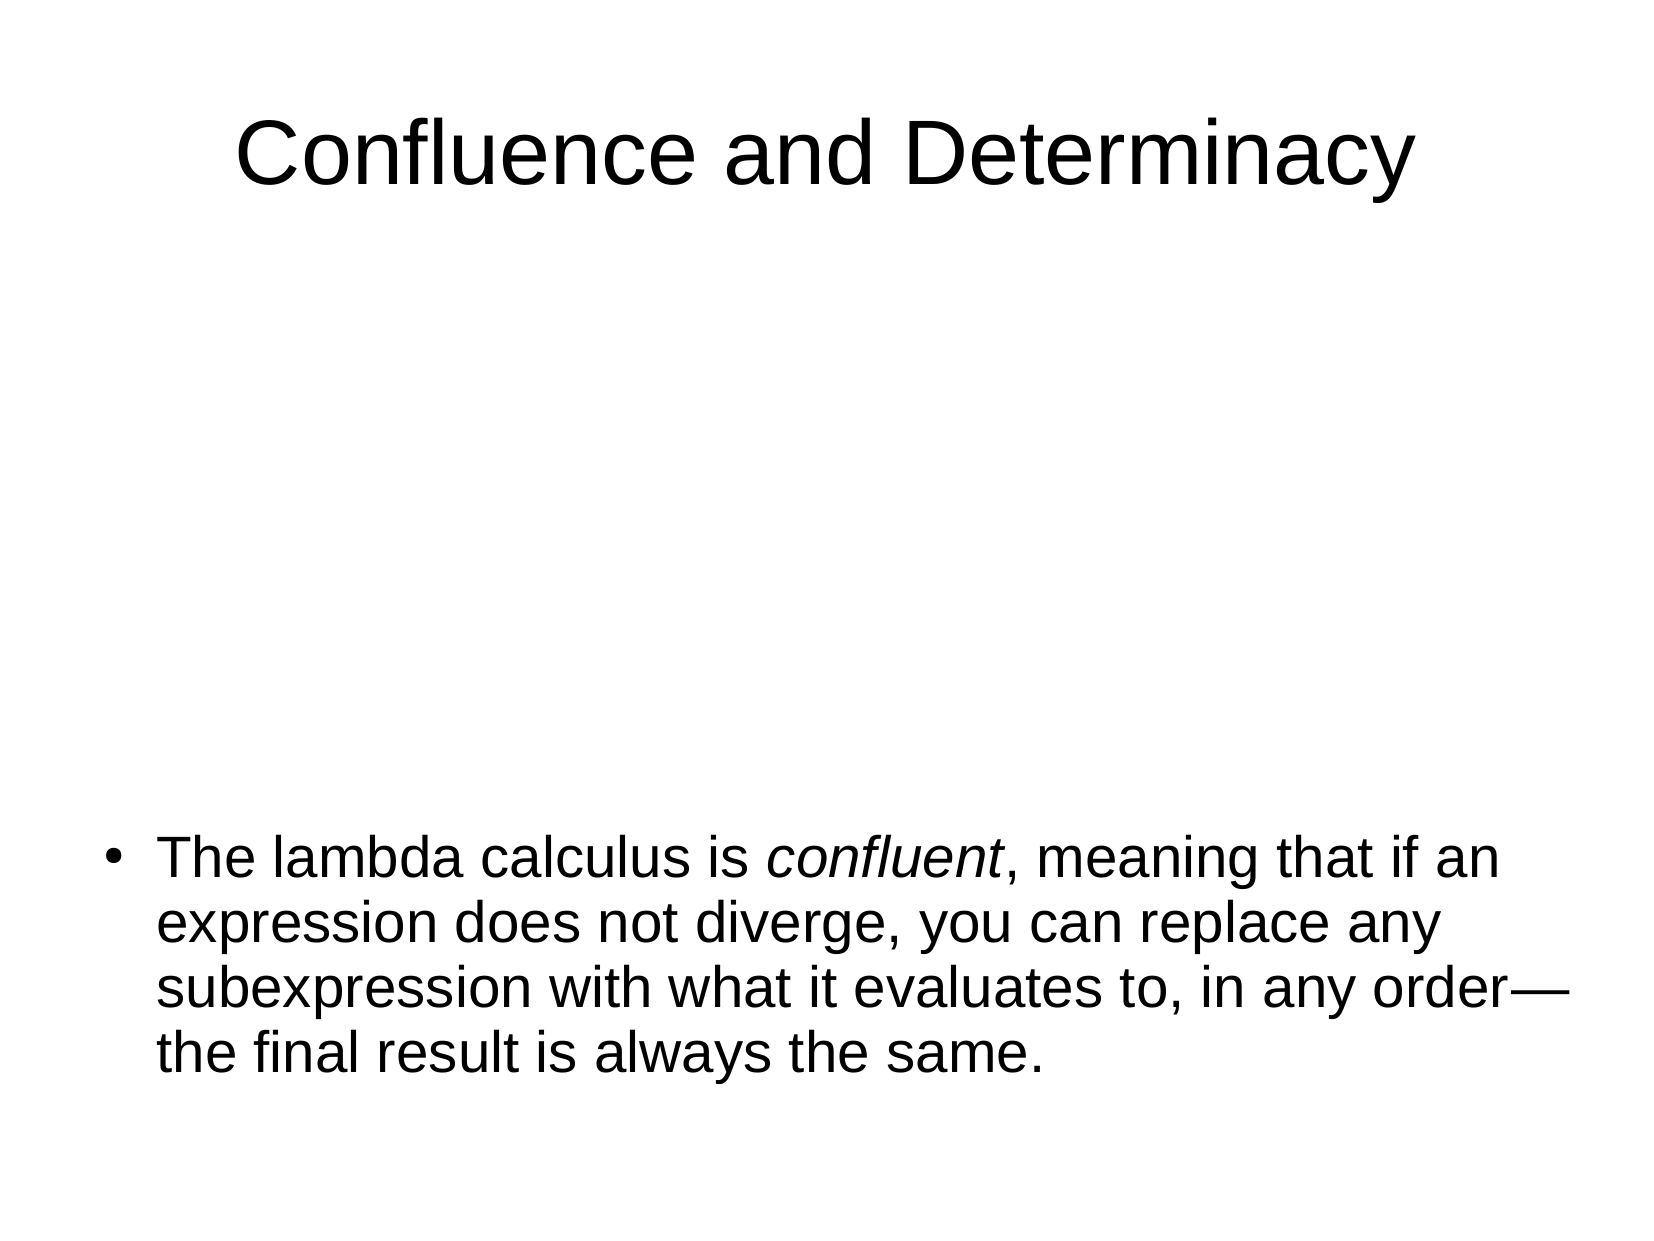

# Confluence and Determinacy
The lambda calculus is confluent, meaning that if an expression does not diverge, you can replace any subexpression with what it evaluates to, in any order—the final result is always the same.